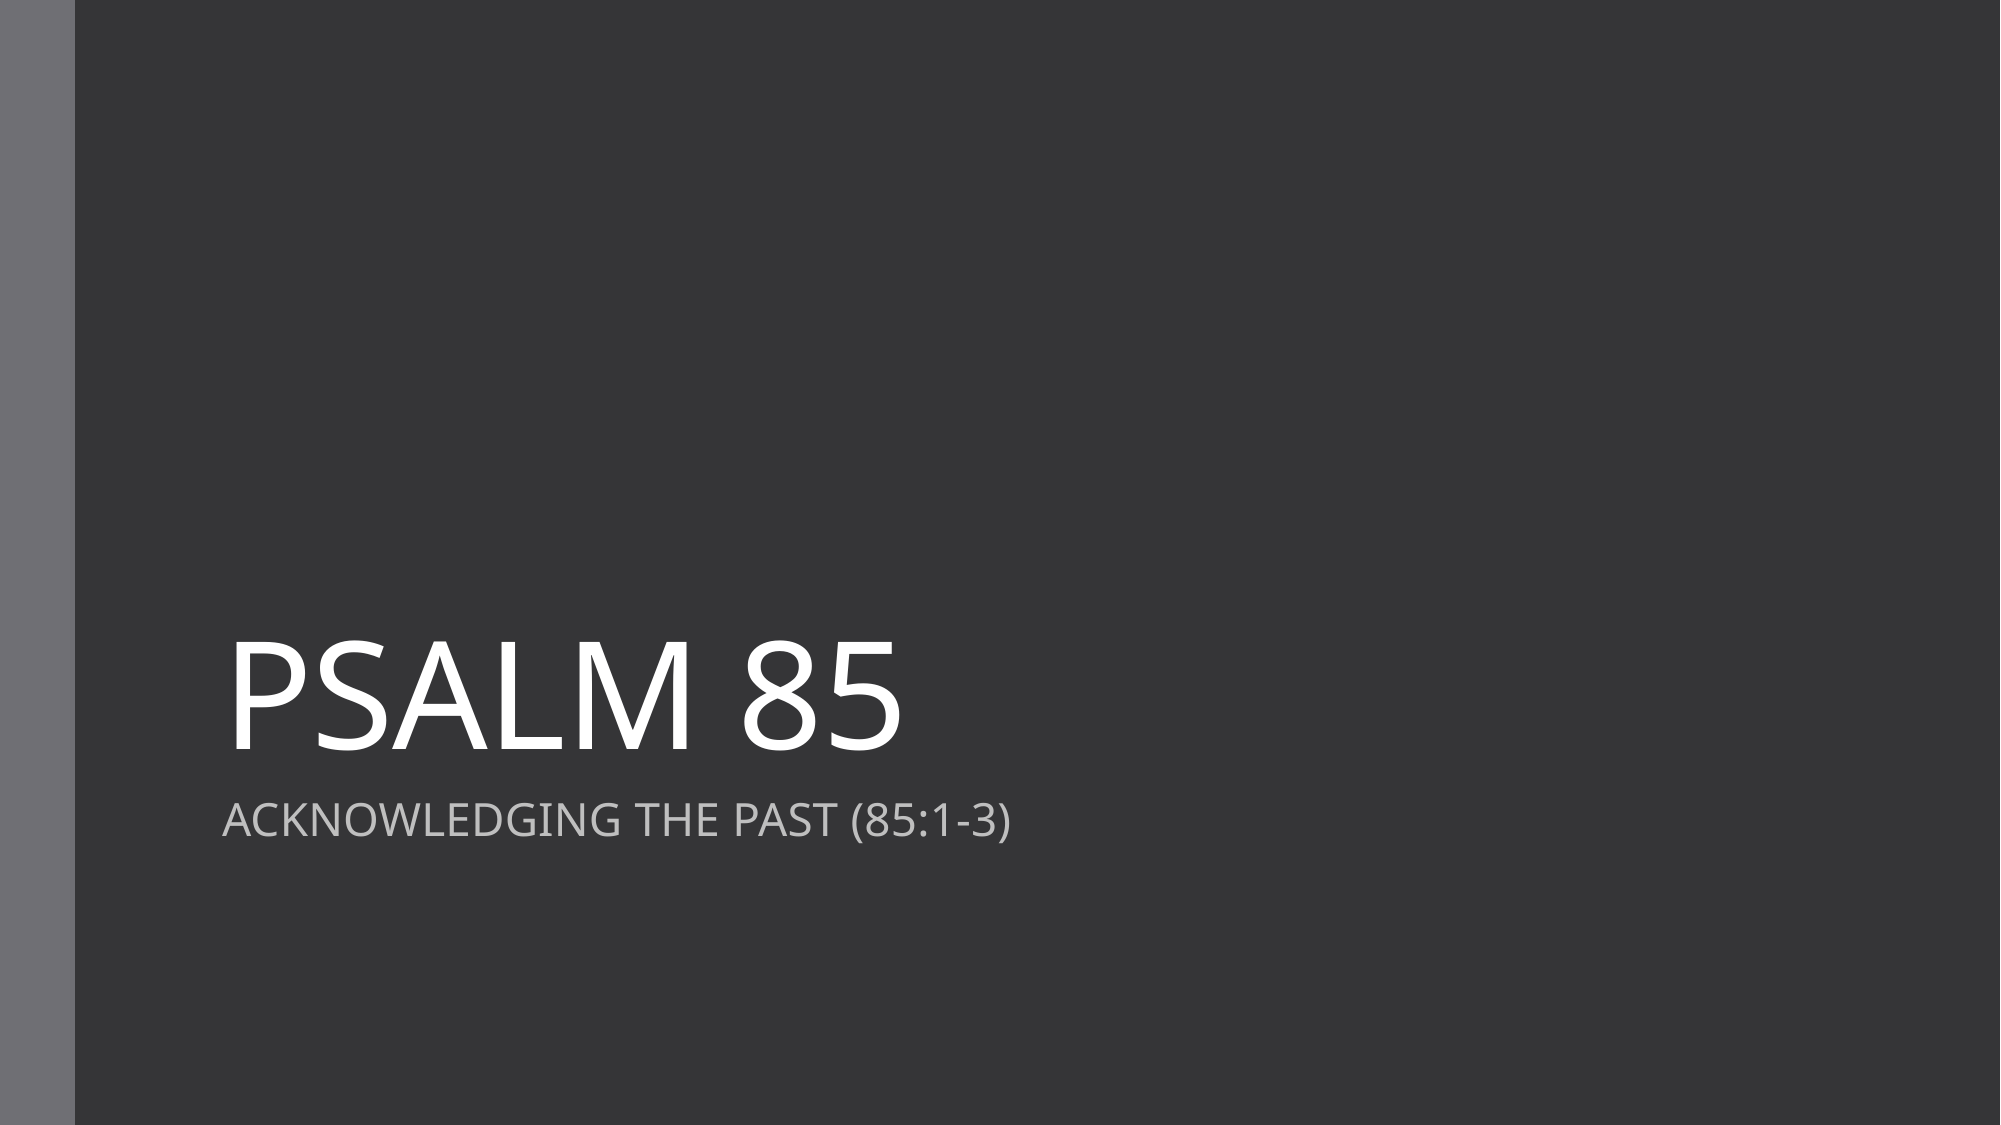

# PSALM 85
ACKNOWLEDGING THE PAST (85:1-3)